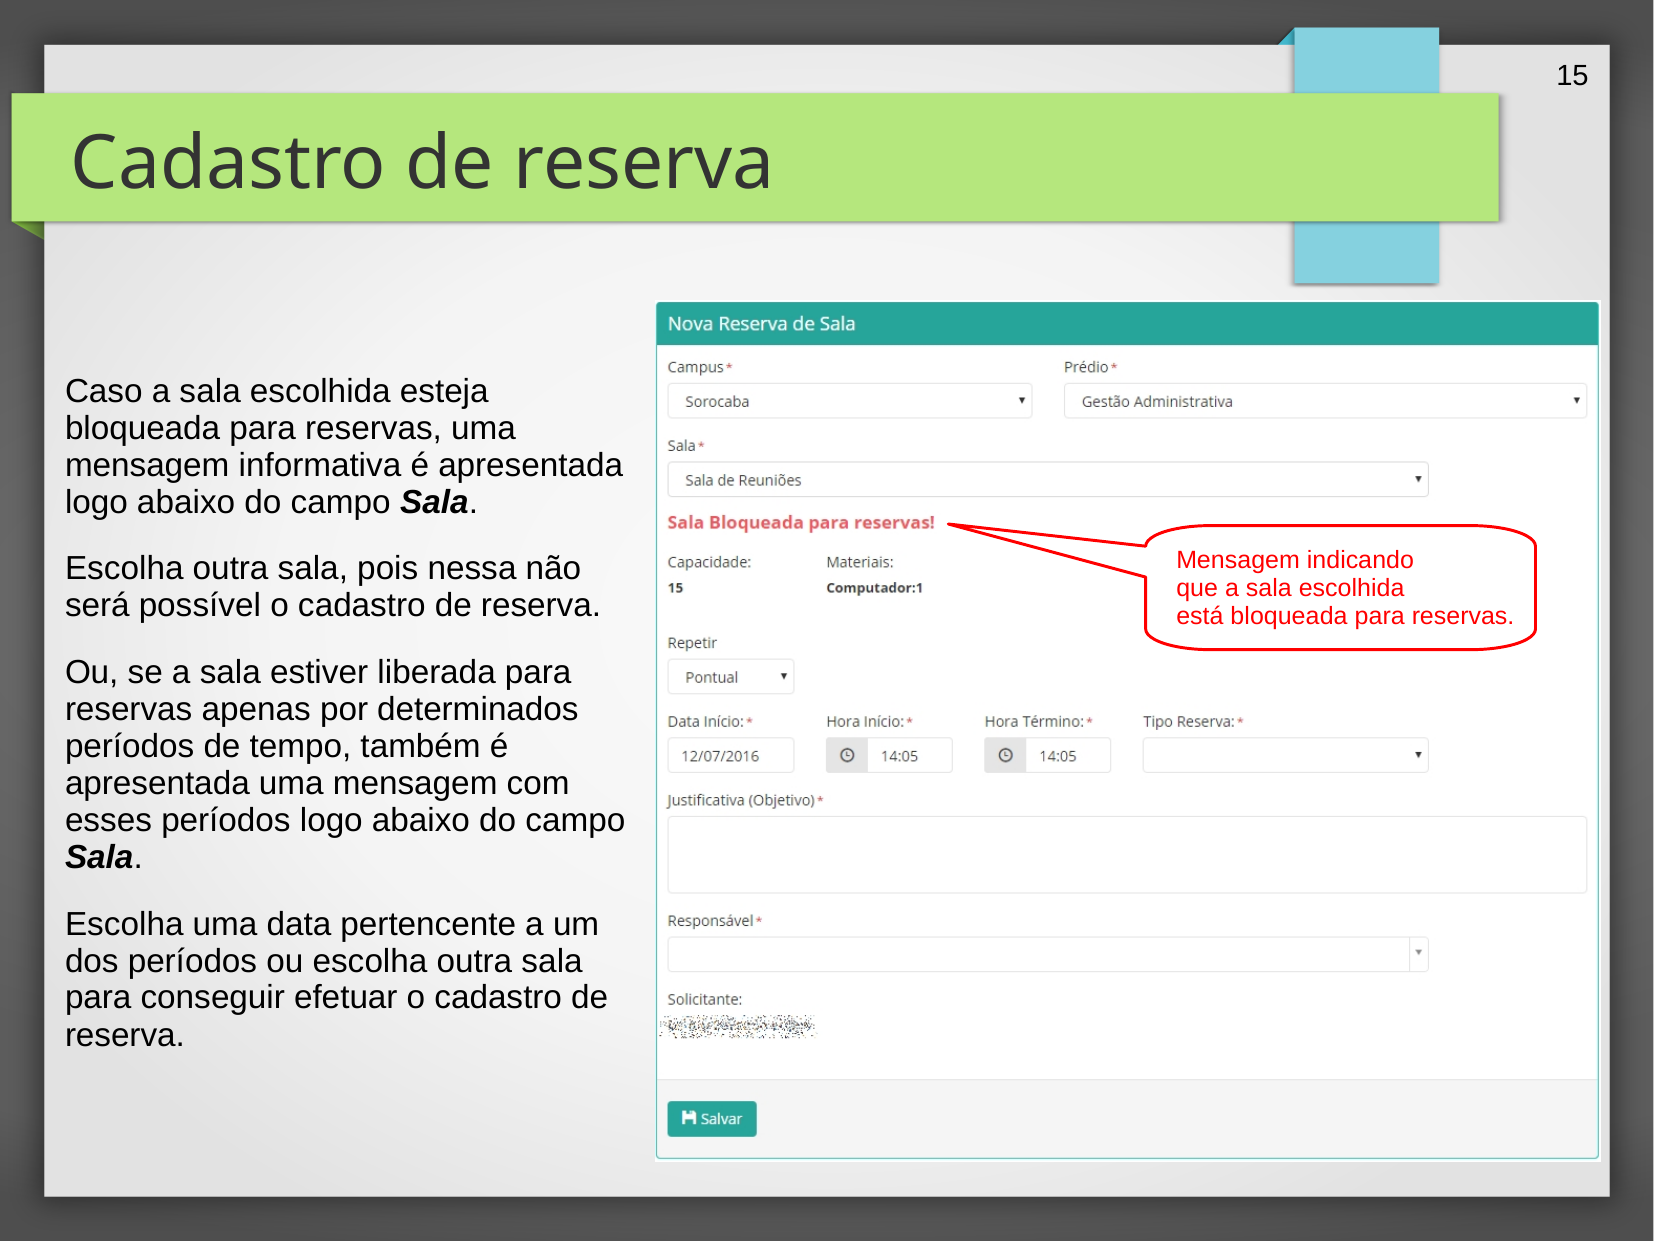

15
# Cadastro de reserva
Caso a sala escolhida esteja bloqueada para reservas, uma mensagem informativa é apresentada logo abaixo do campo Sala.
Escolha outra sala, pois nessa não será possível o cadastro de reserva.
Ou, se a sala estiver liberada para reservas apenas por determinados períodos de tempo, também é apresentada uma mensagem com esses períodos logo abaixo do campo Sala.
Escolha uma data pertencente a um dos períodos ou escolha outra sala para conseguir efetuar o cadastro de reserva.
Mensagem indicando
que a sala escolhida
está bloqueada para reservas.